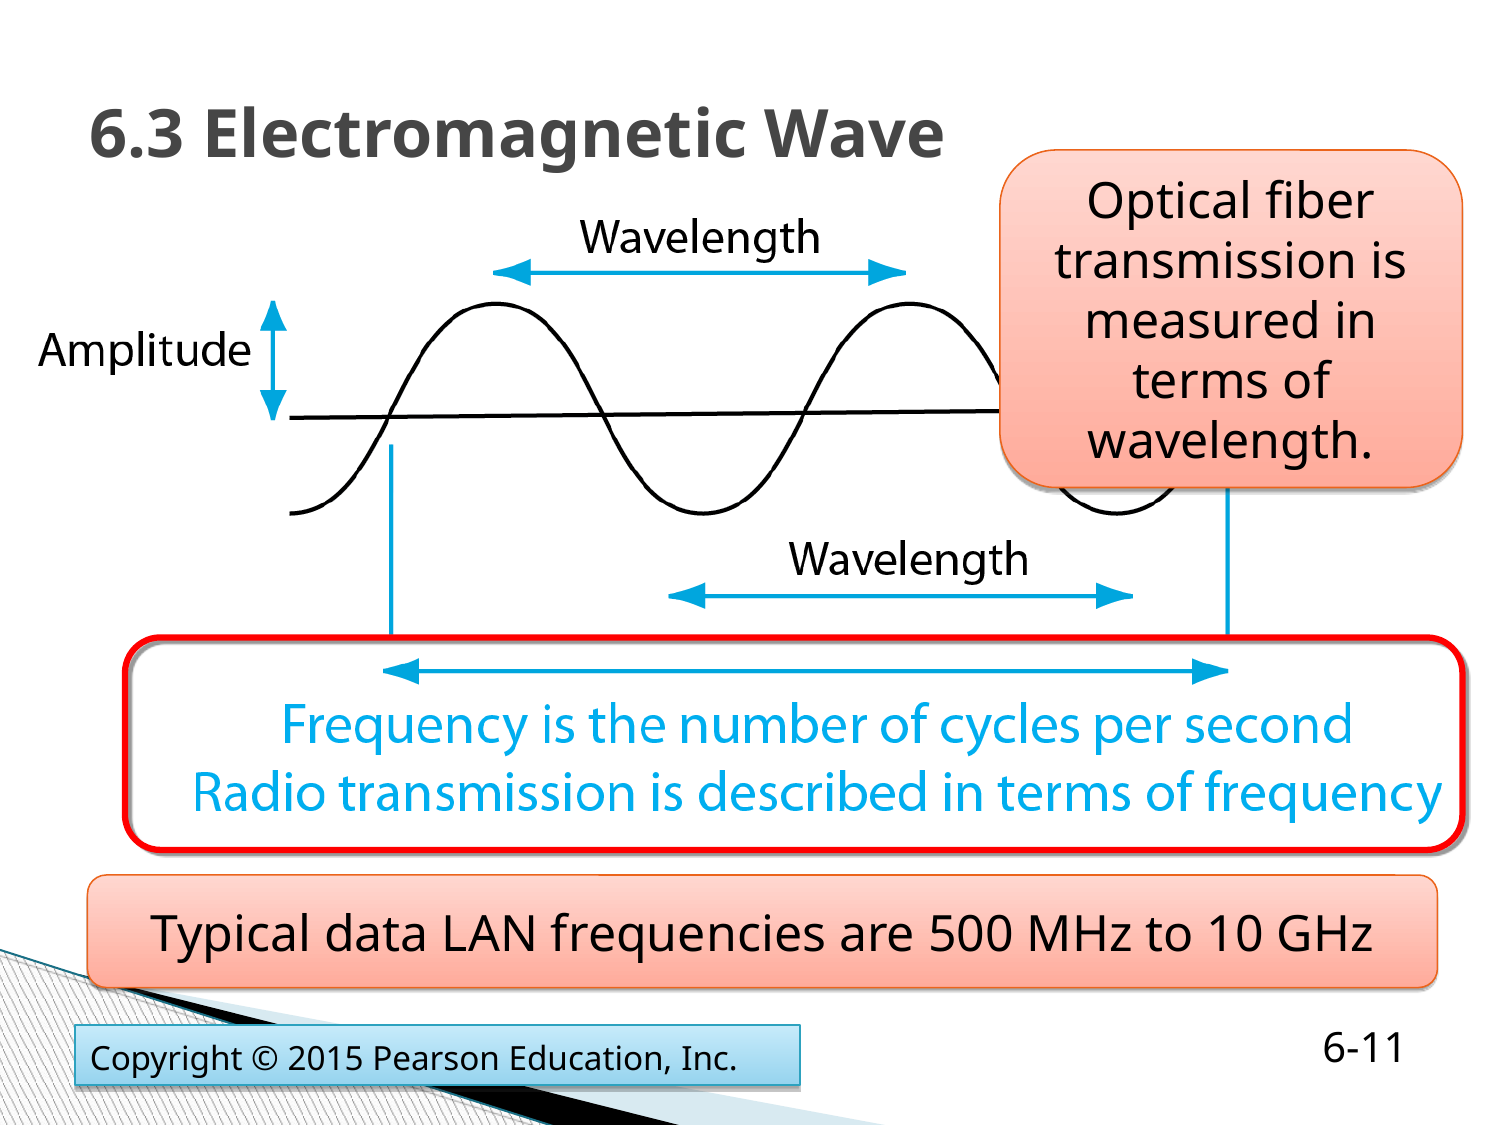

# 6.3 Electromagnetic Wave
Optical fiber transmission is measured in terms of wavelength.
Typical data LAN frequencies are 500 MHz to 10 GHz
Copyright © 2015 Pearson Education, Inc.